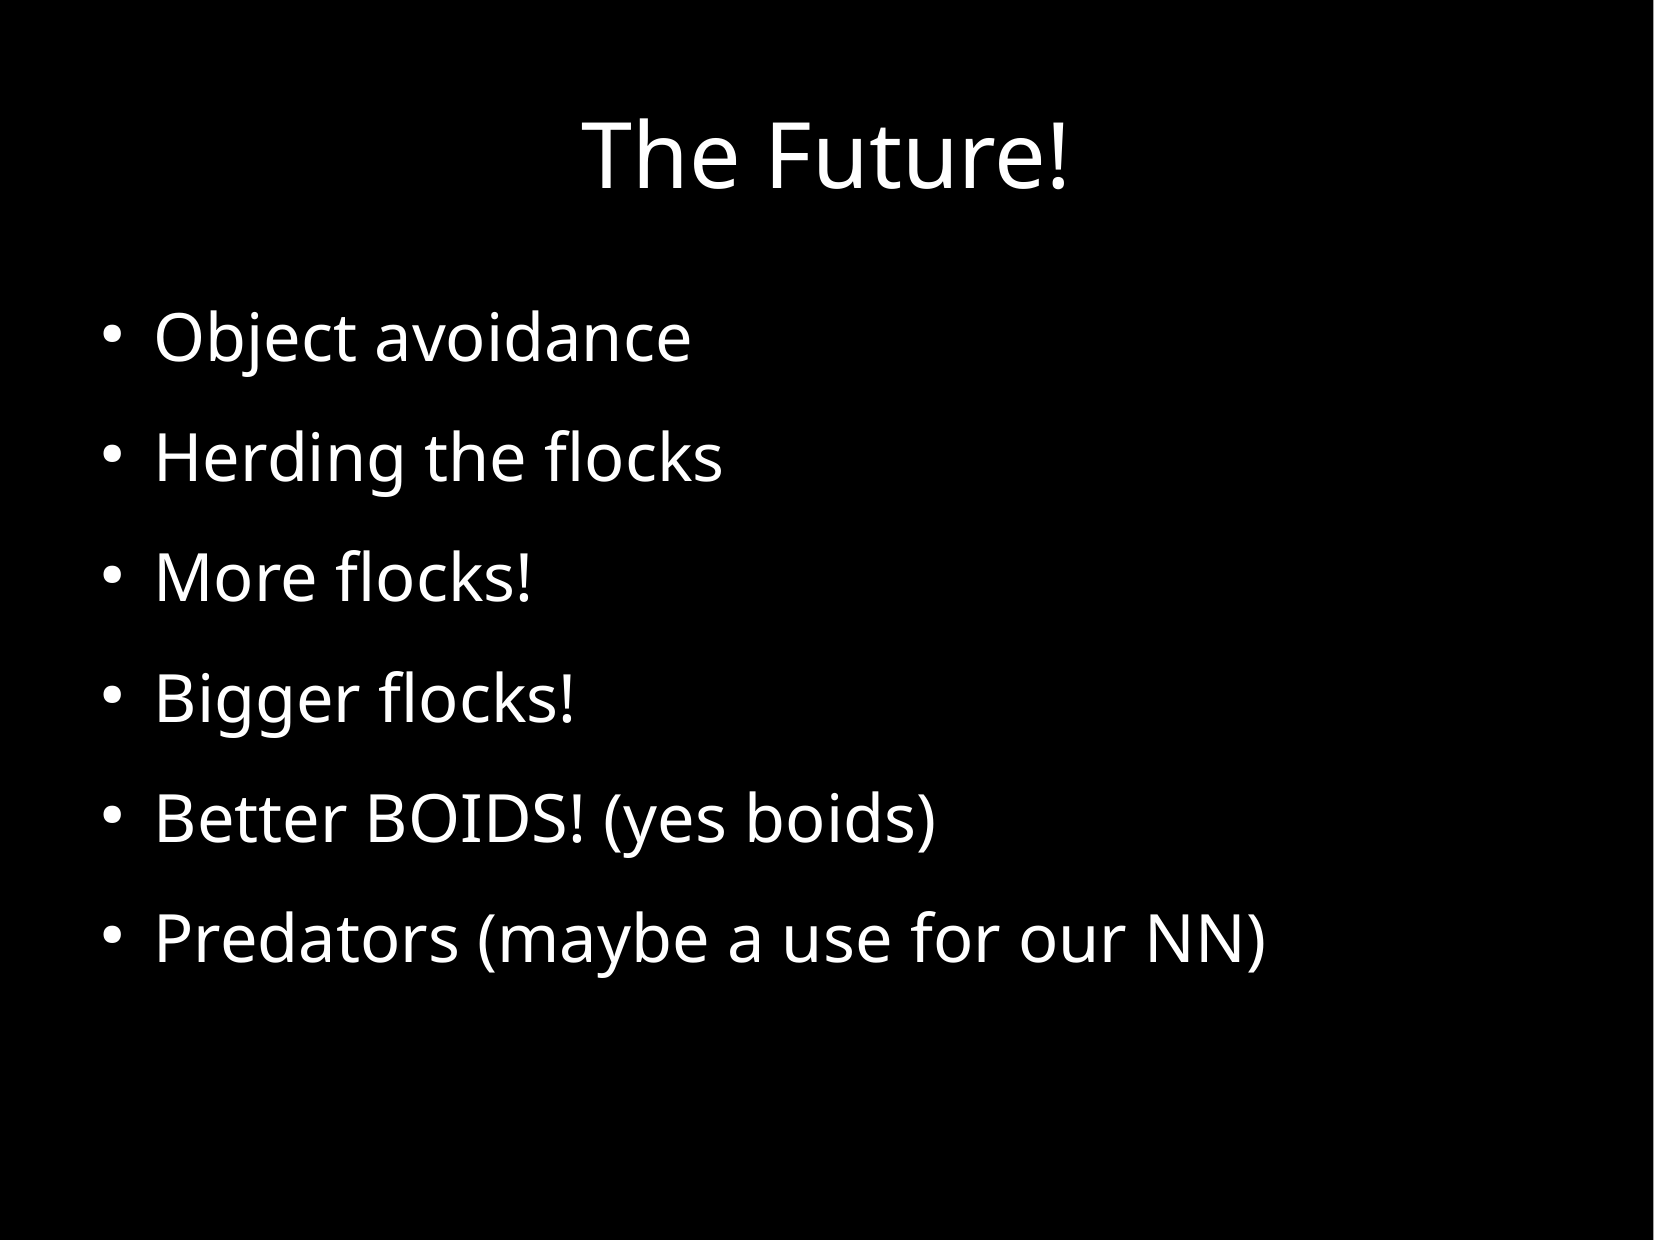

# The Future!
Object avoidance
Herding the flocks
More flocks!
Bigger flocks!
Better BOIDS! (yes boids)
Predators (maybe a use for our NN)